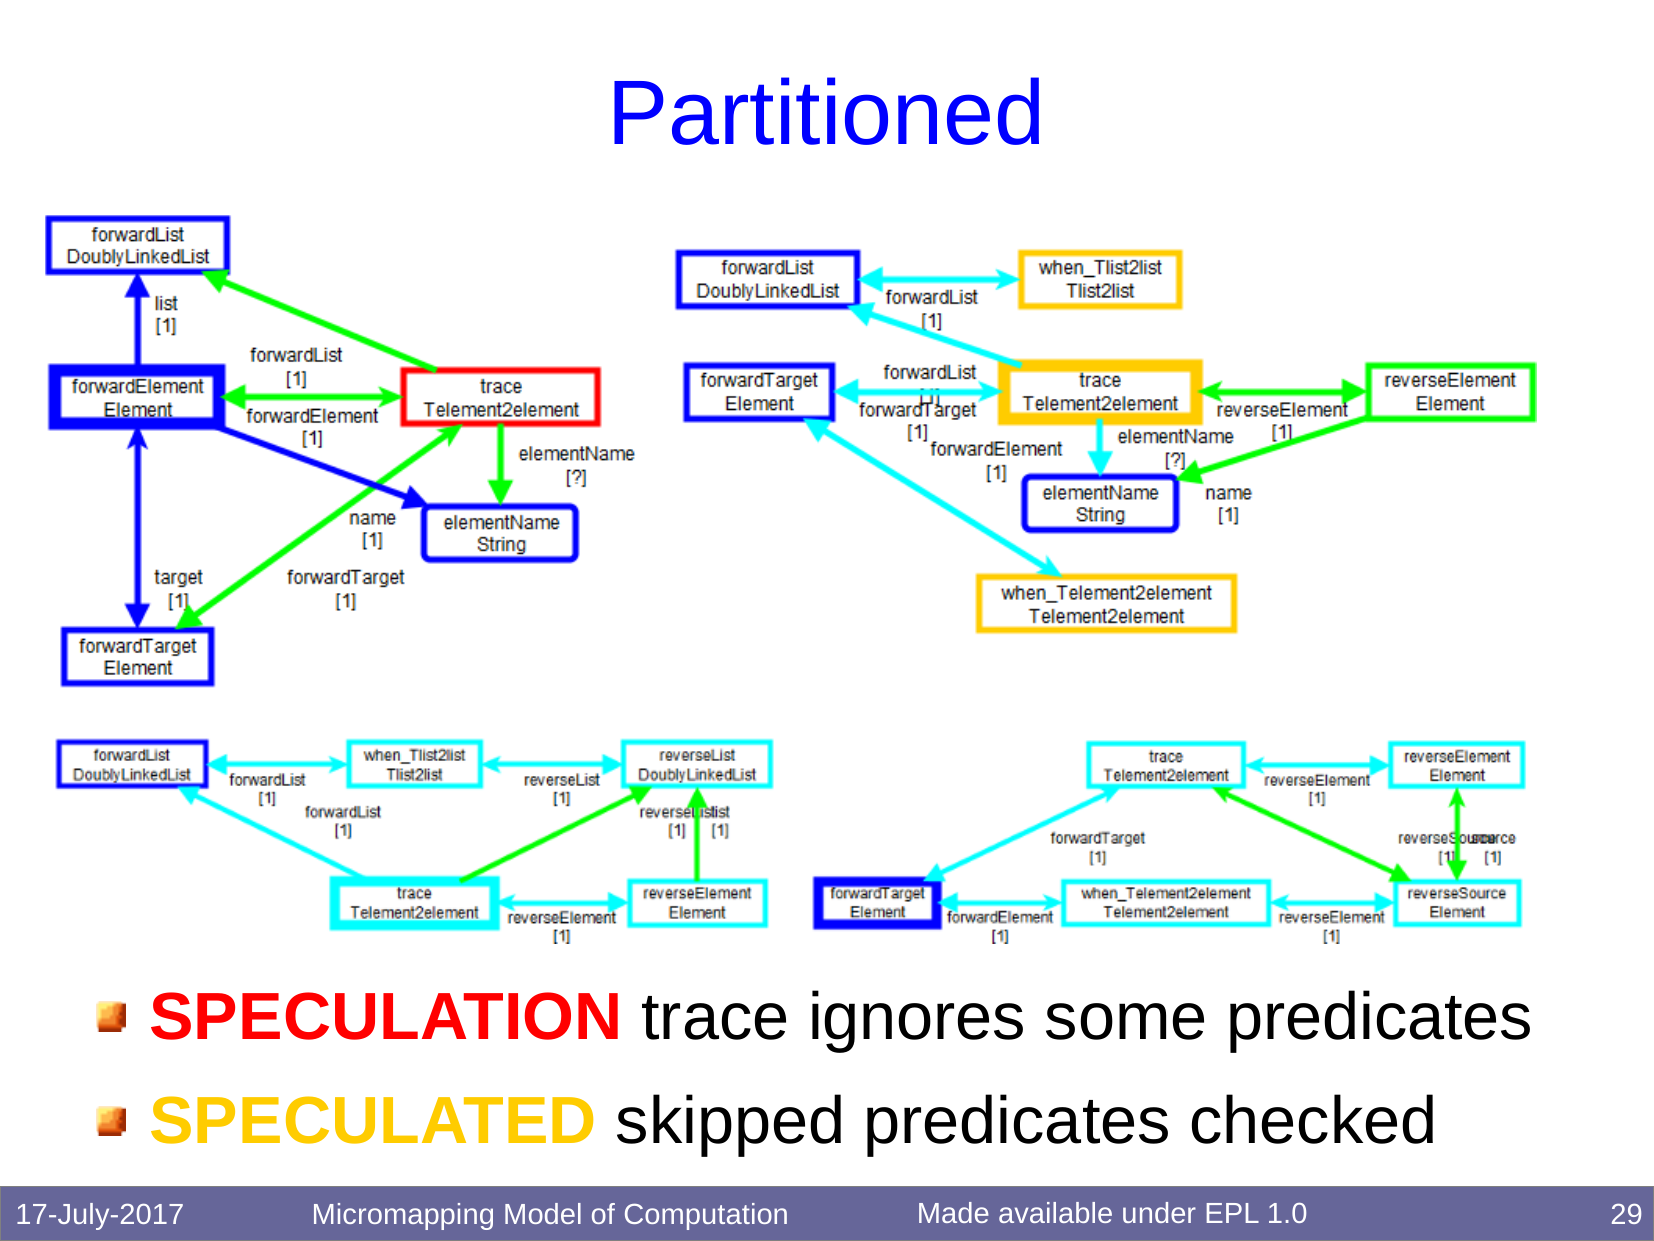

# Partitioned
SPECULATION trace ignores some predicates
SPECULATED skipped predicates checked
17-July-2017
Micromapping Model of Computation
29